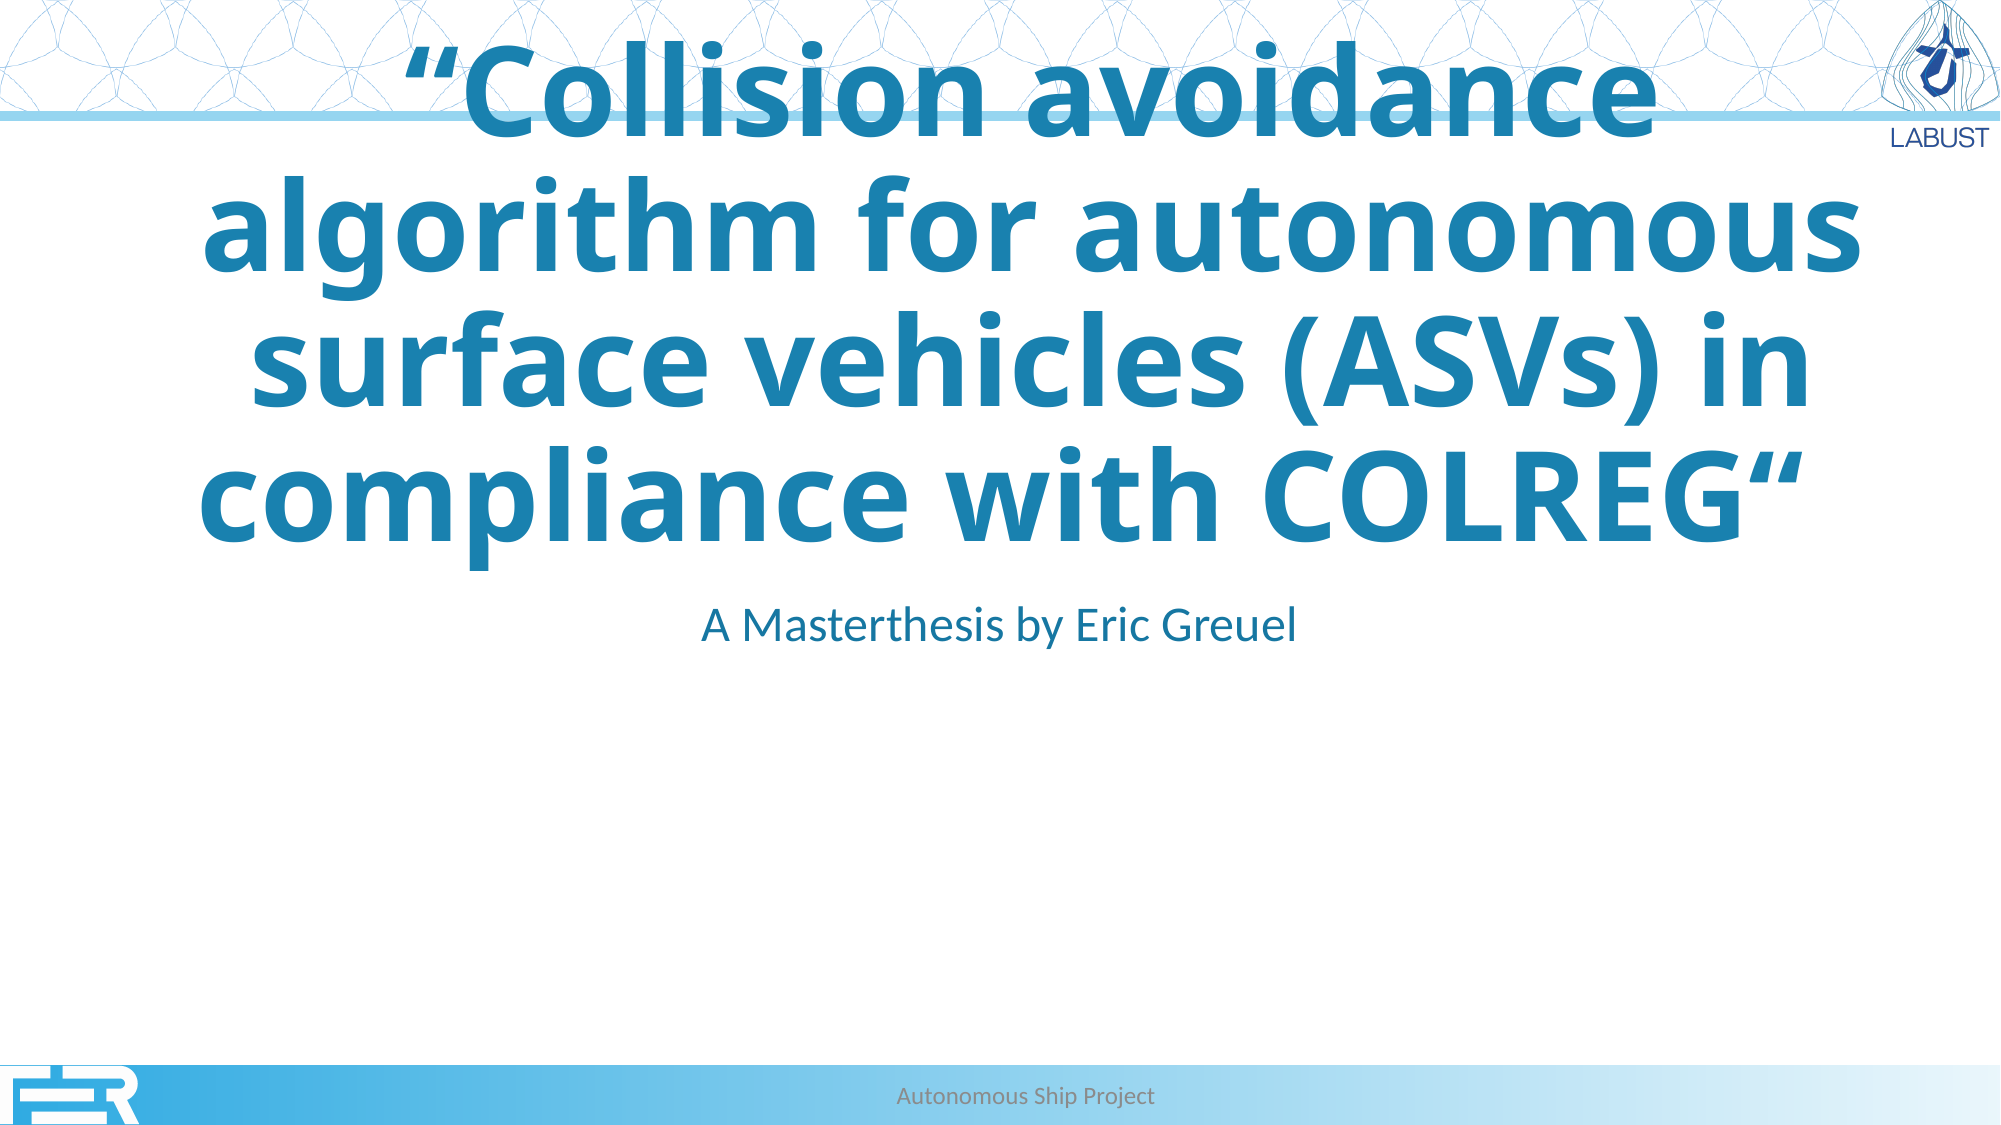

# “Collision avoidance algorithm for autonomous surface vehicles (ASVs) in compliance with COLREG“
A Masterthesis by Eric Greuel
Autonomous Ship Project